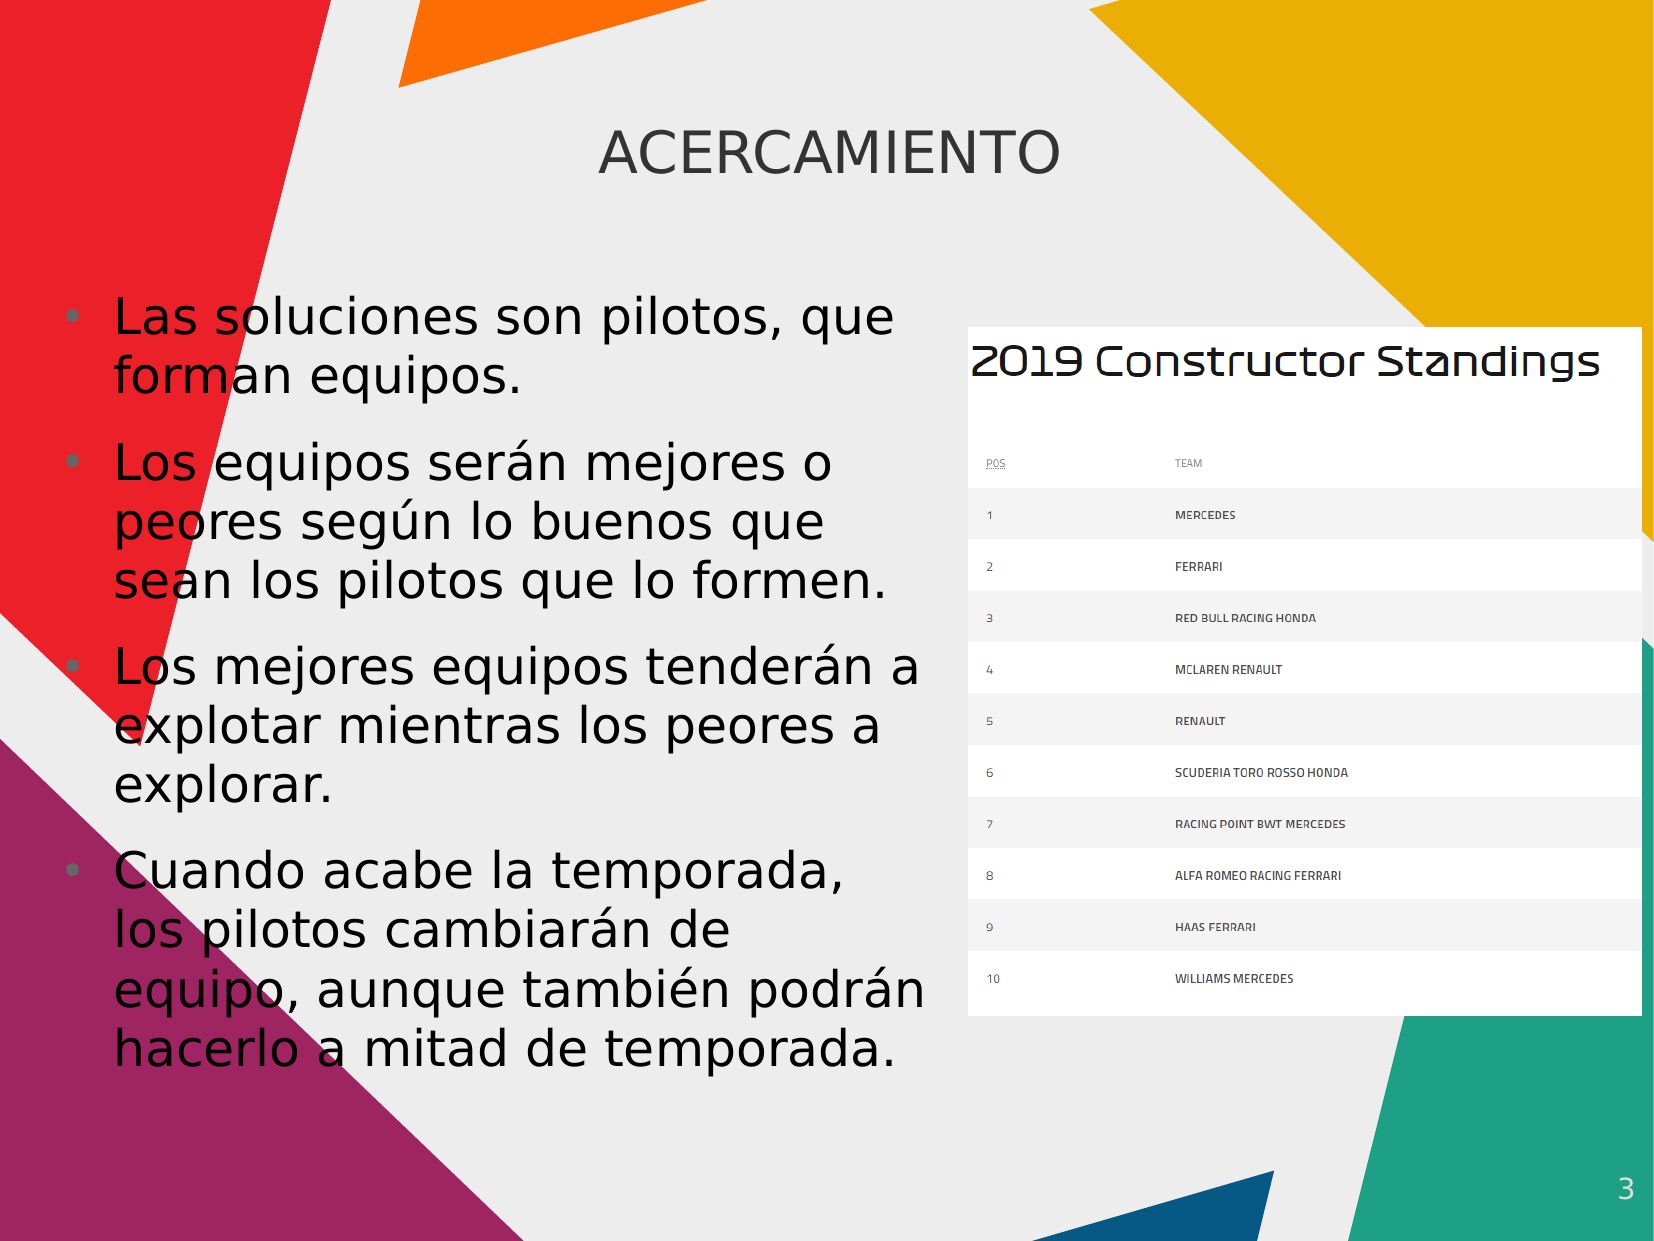

# ACERCAMIENTO
Las soluciones son pilotos, que forman equipos.
Los equipos serán mejores o peores según lo buenos que sean los pilotos que lo formen.
Los mejores equipos tenderán a explotar mientras los peores a explorar.
Cuando acabe la temporada, los pilotos cambiarán de equipo, aunque también podrán hacerlo a mitad de temporada.
3